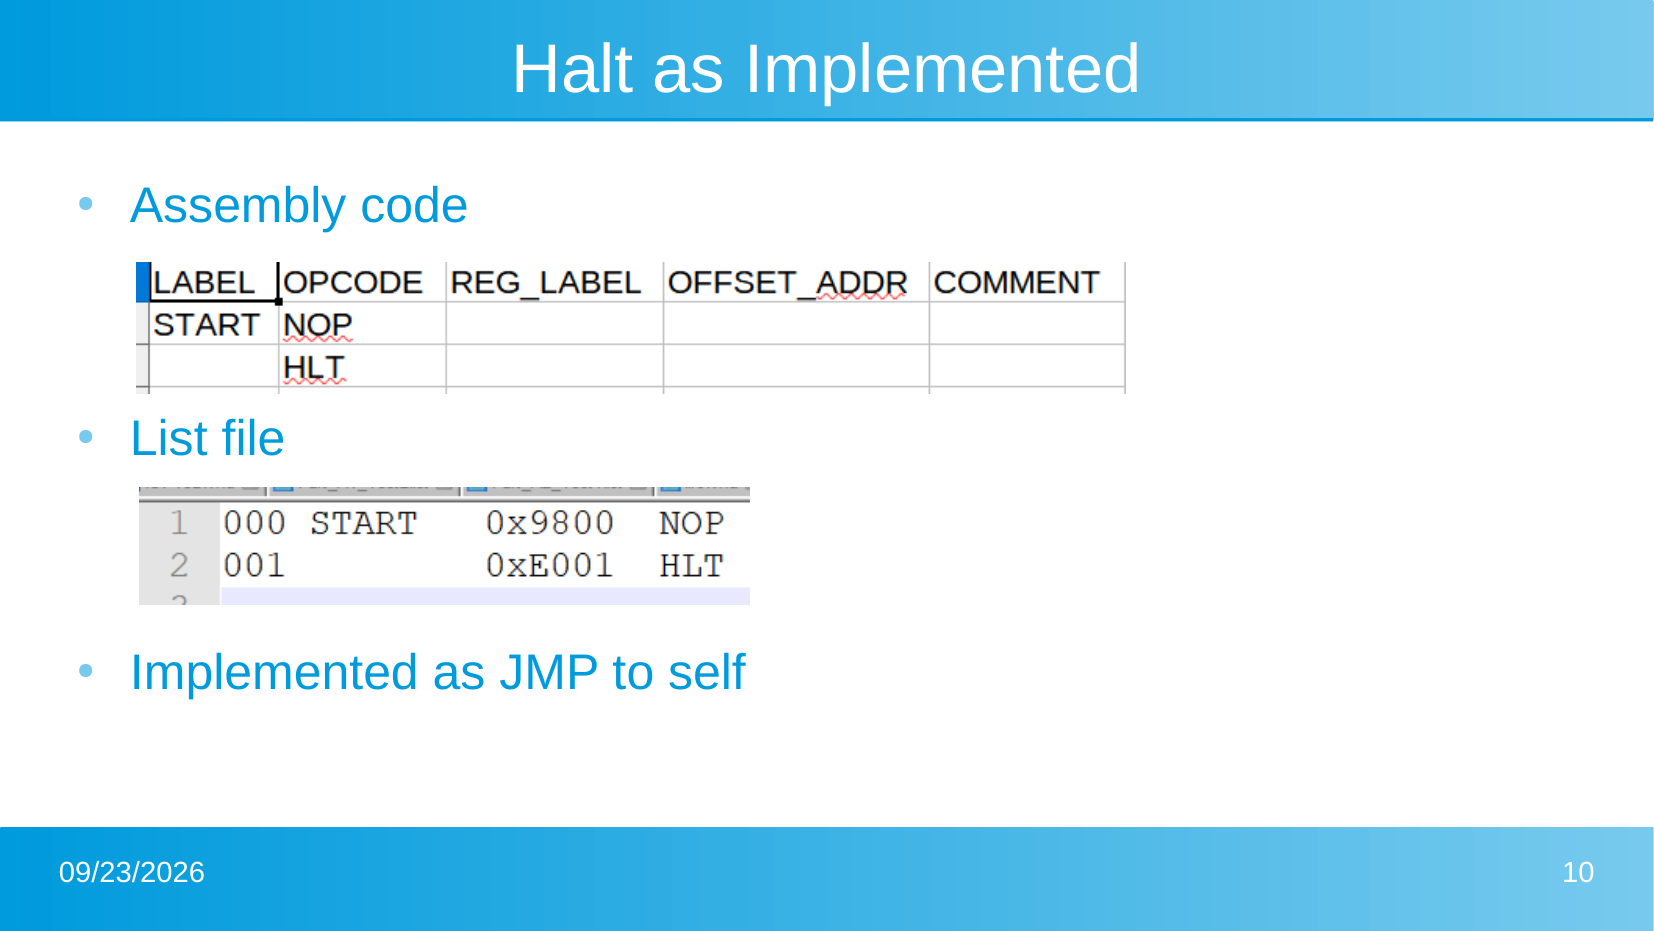

# Halt as Implemented
Assembly code
List file
Implemented as JMP to self
10